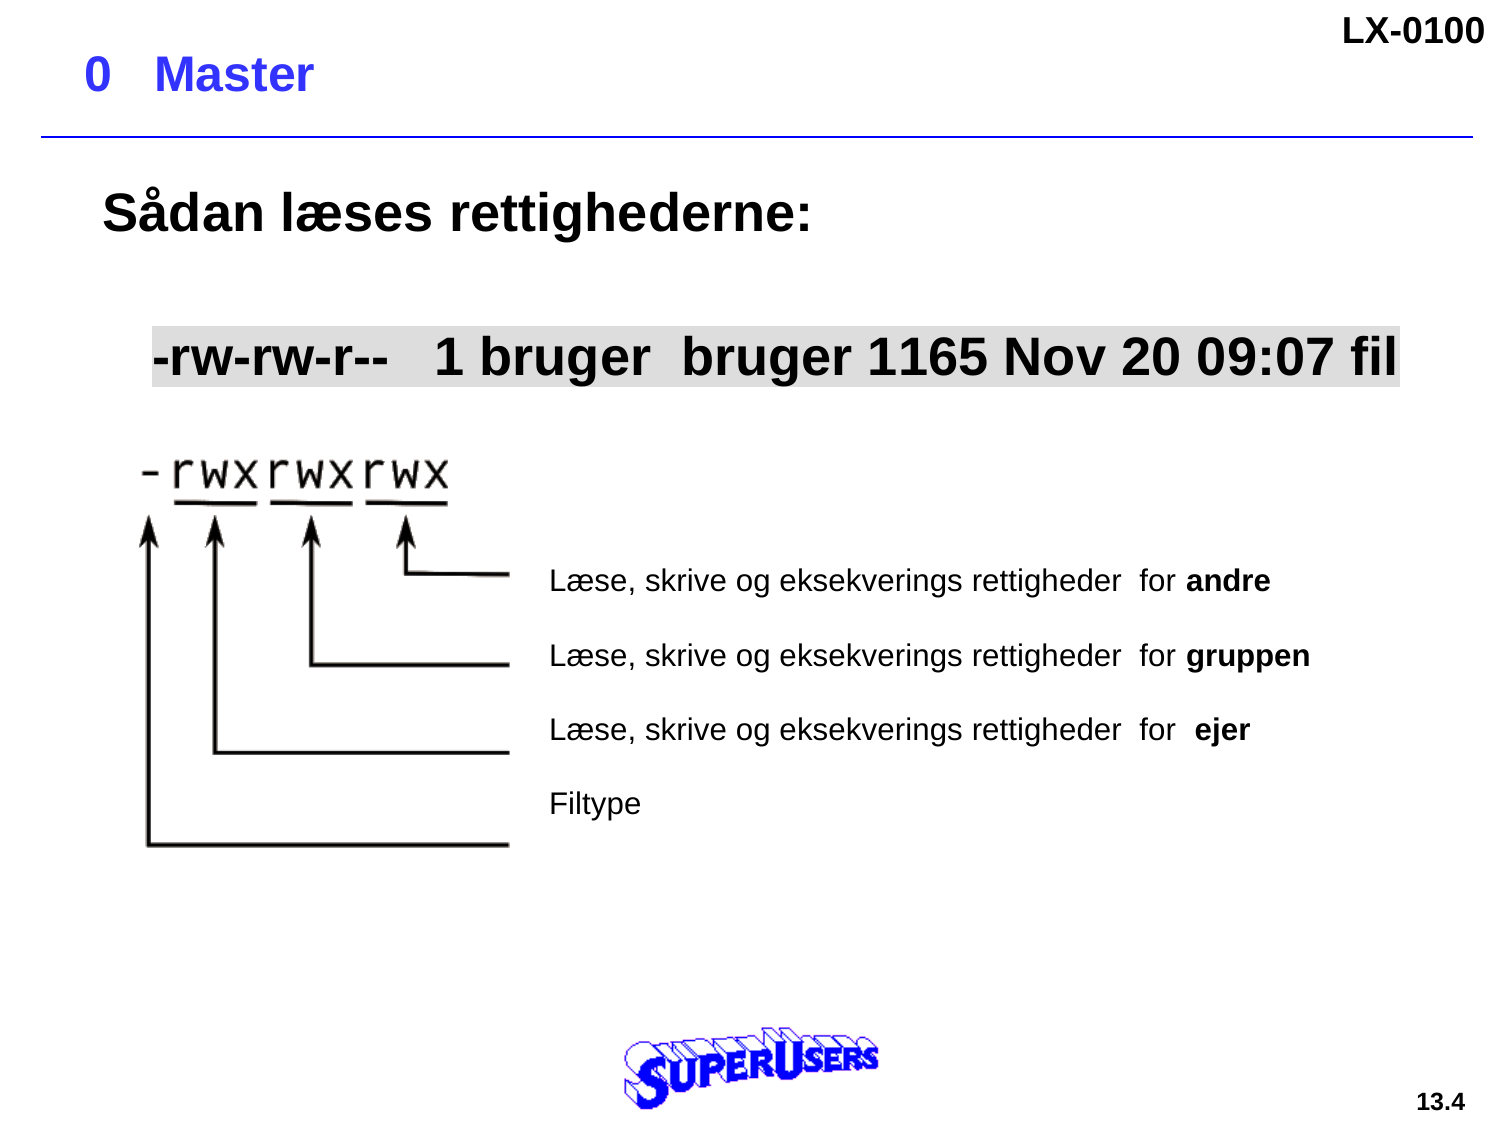

# 0 Master
Sådan læses rettighederne:
-rw-rw-r-- 1 bruger bruger 1165 Nov 20 09:07 fil
Læse, skrive og eksekverings rettigheder for andre
Læse, skrive og eksekverings rettigheder for gruppen
Læse, skrive og eksekverings rettigheder for ejer
Filtype